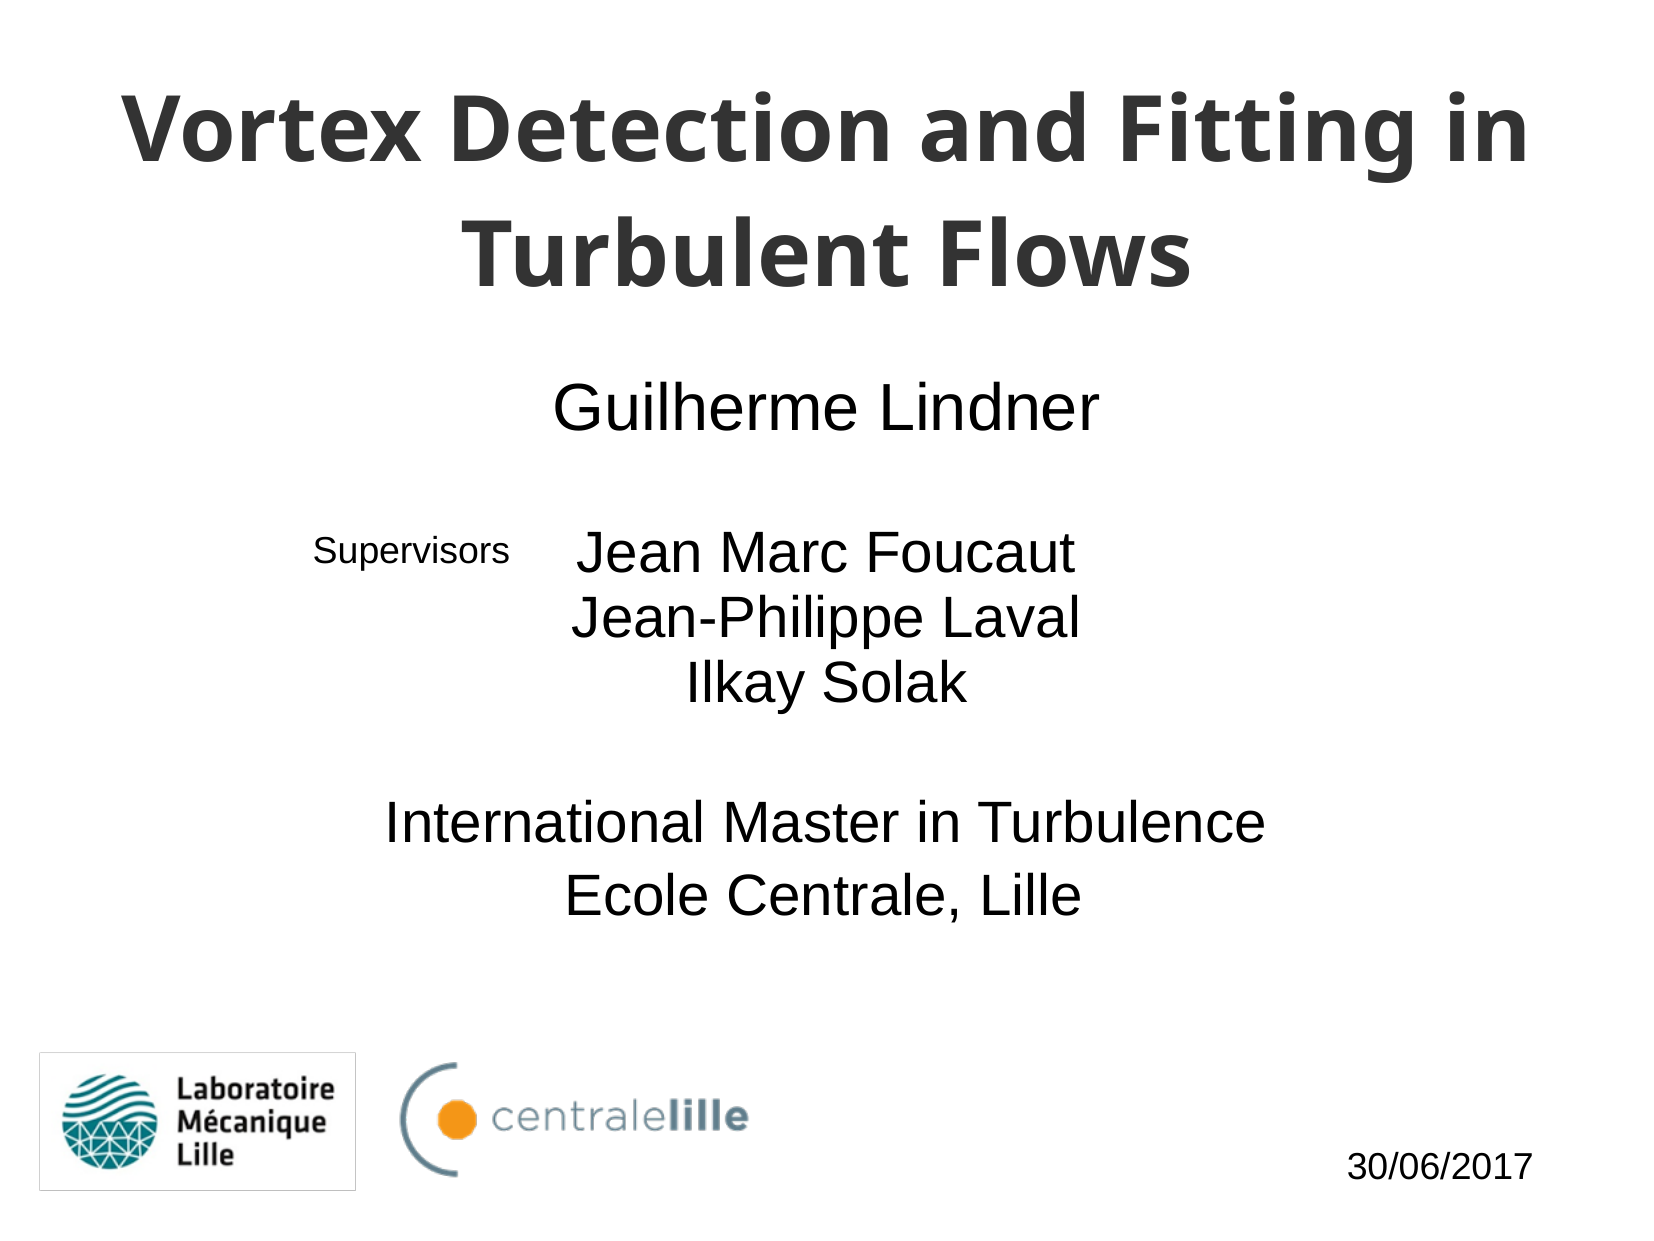

# Vortex Detection and Fitting in Turbulent Flows
Guilherme Lindner
Jean Marc Foucaut
Jean-Philippe Laval
Ilkay Solak
International Master in Turbulence
Ecole Centrale, Lille
Supervisors
30/06/2017